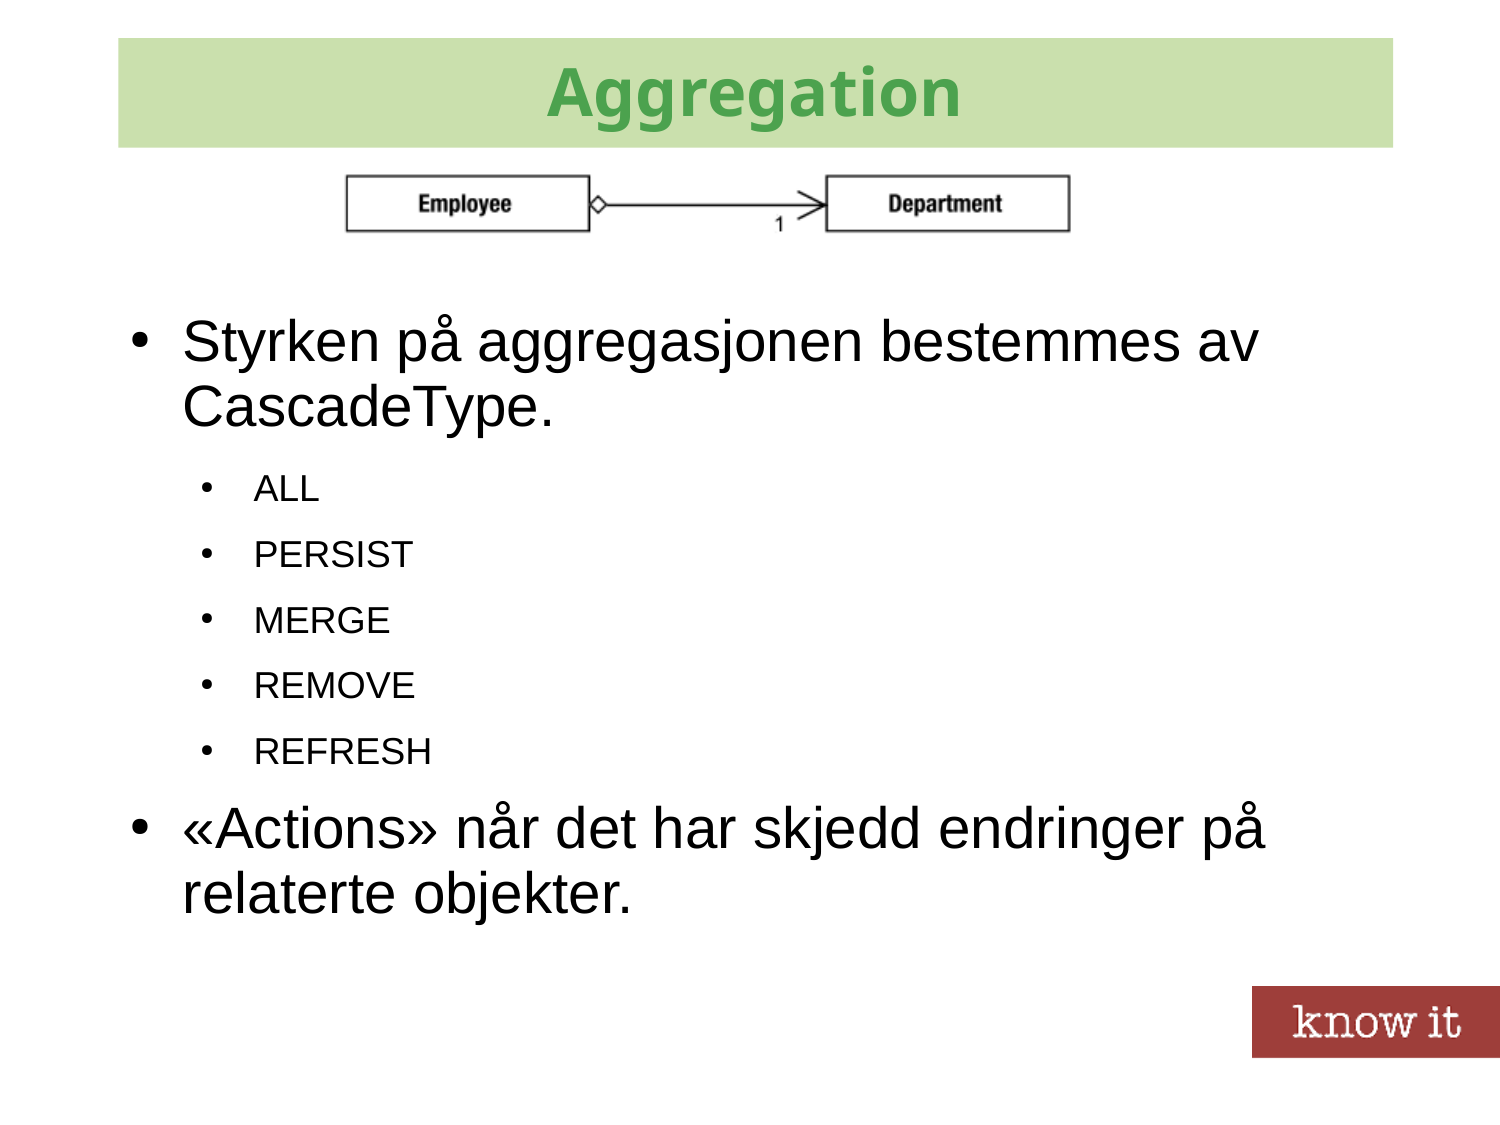

Aggregation
# Styrken på aggregasjonen bestemmes av CascadeType.
ALL
PERSIST
MERGE
REMOVE
REFRESH
«Actions» når det har skjedd endringer på relaterte objekter.